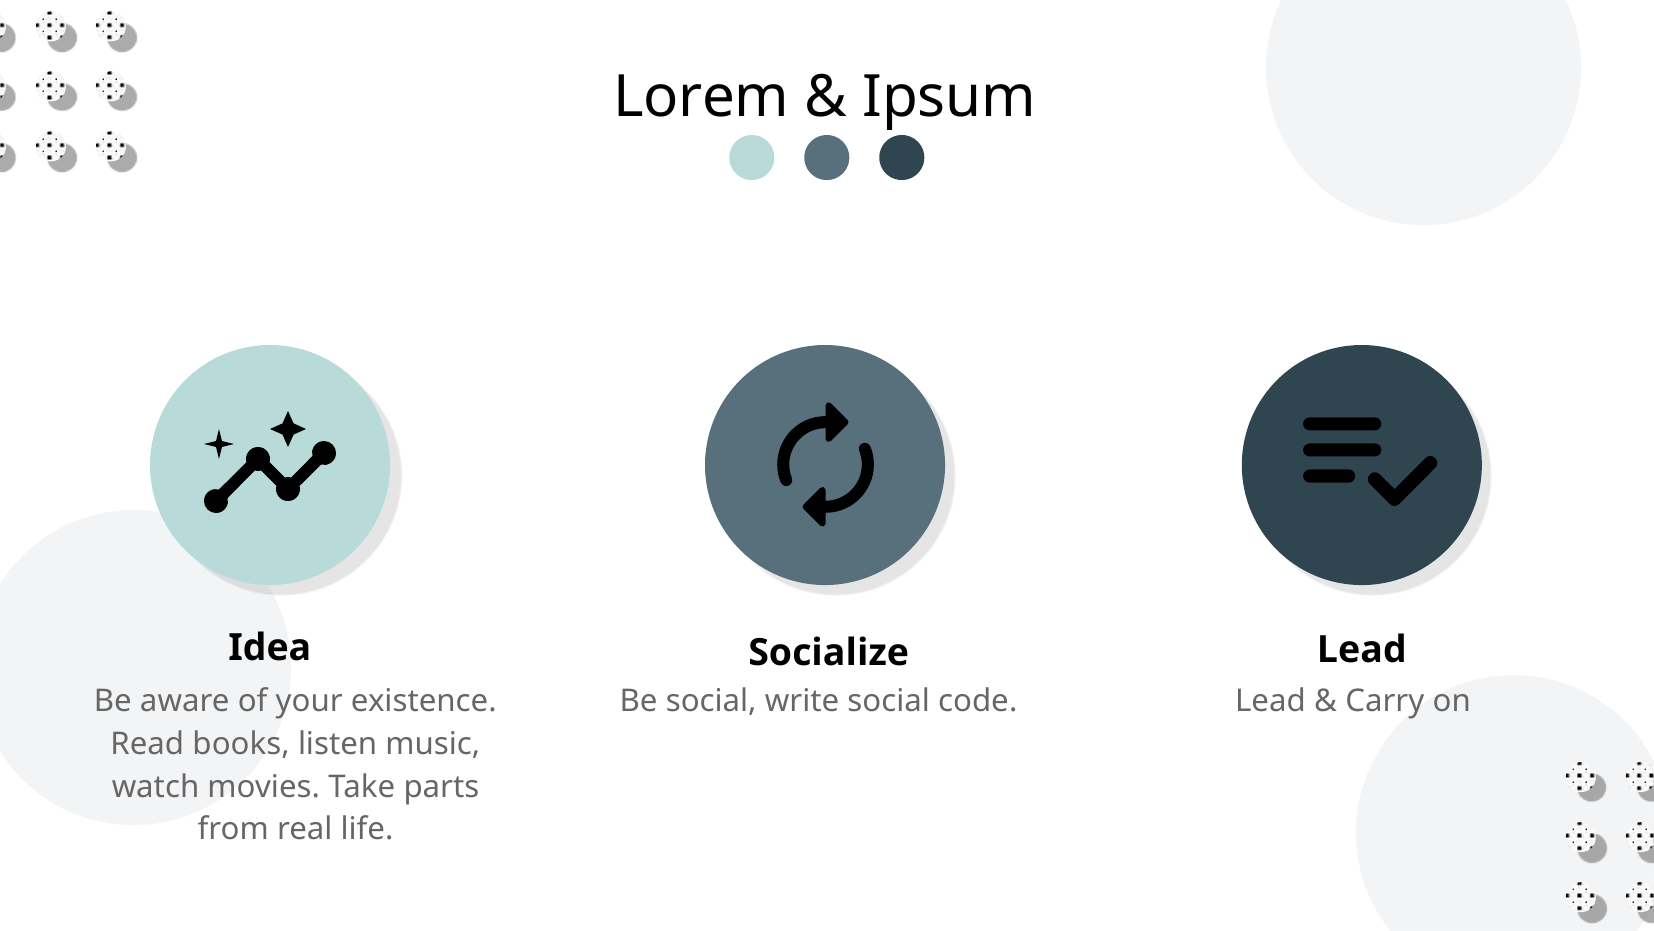

Lorem & Ipsum
Idea
Lead
Socialize
Be aware of your existence. Read books, listen music, watch movies. Take parts from real life.
Be social, write social code.
Lead & Carry on